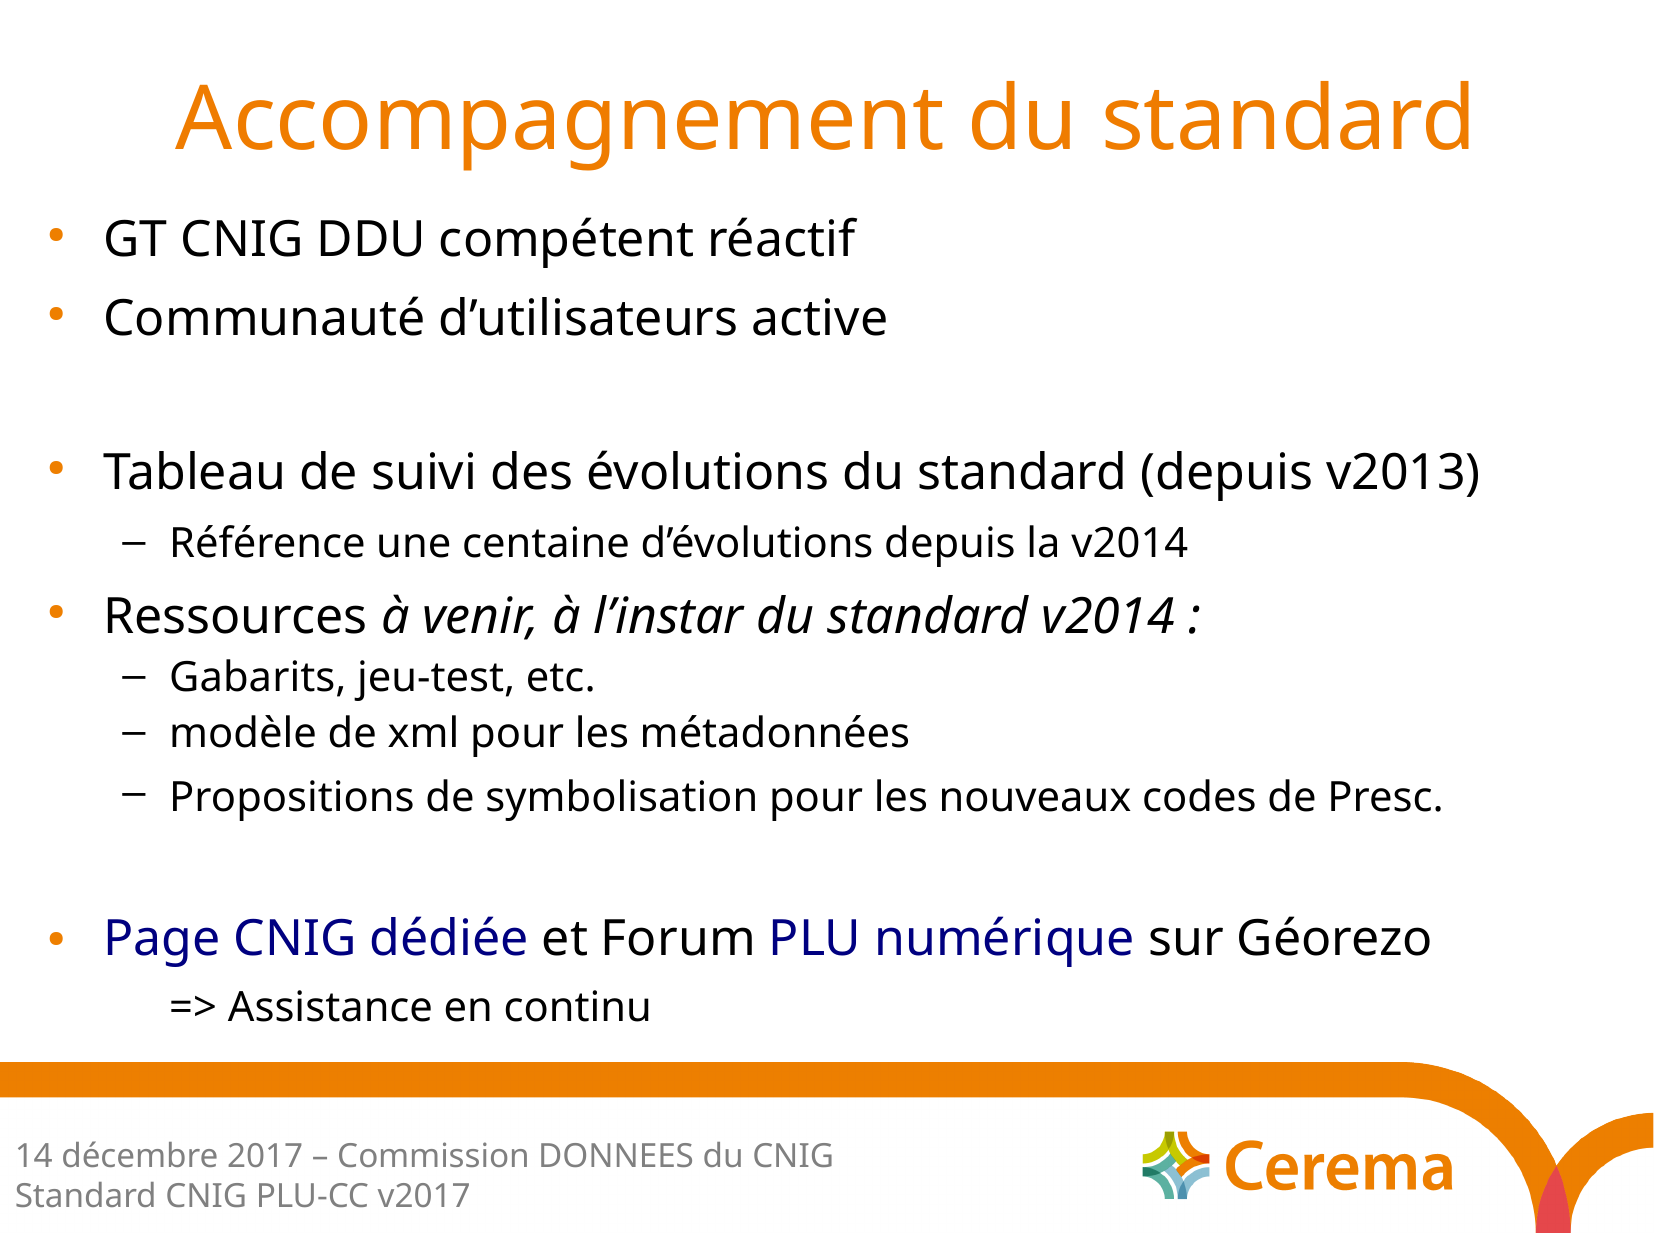

# Accompagnement du standard
GT CNIG DDU compétent réactif
Communauté d’utilisateurs active
Tableau de suivi des évolutions du standard (depuis v2013)
Référence une centaine d’évolutions depuis la v2014
Ressources à venir, à l’instar du standard v2014 :
Gabarits, jeu-test, etc.
modèle de xml pour les métadonnées
Propositions de symbolisation pour les nouveaux codes de Presc.
Page CNIG dédiée et Forum PLU numérique sur Géorezo
=> Assistance en continu
14 décembre 2017 – Commission DONNEES du CNIG
Standard CNIG PLU-CC v2017